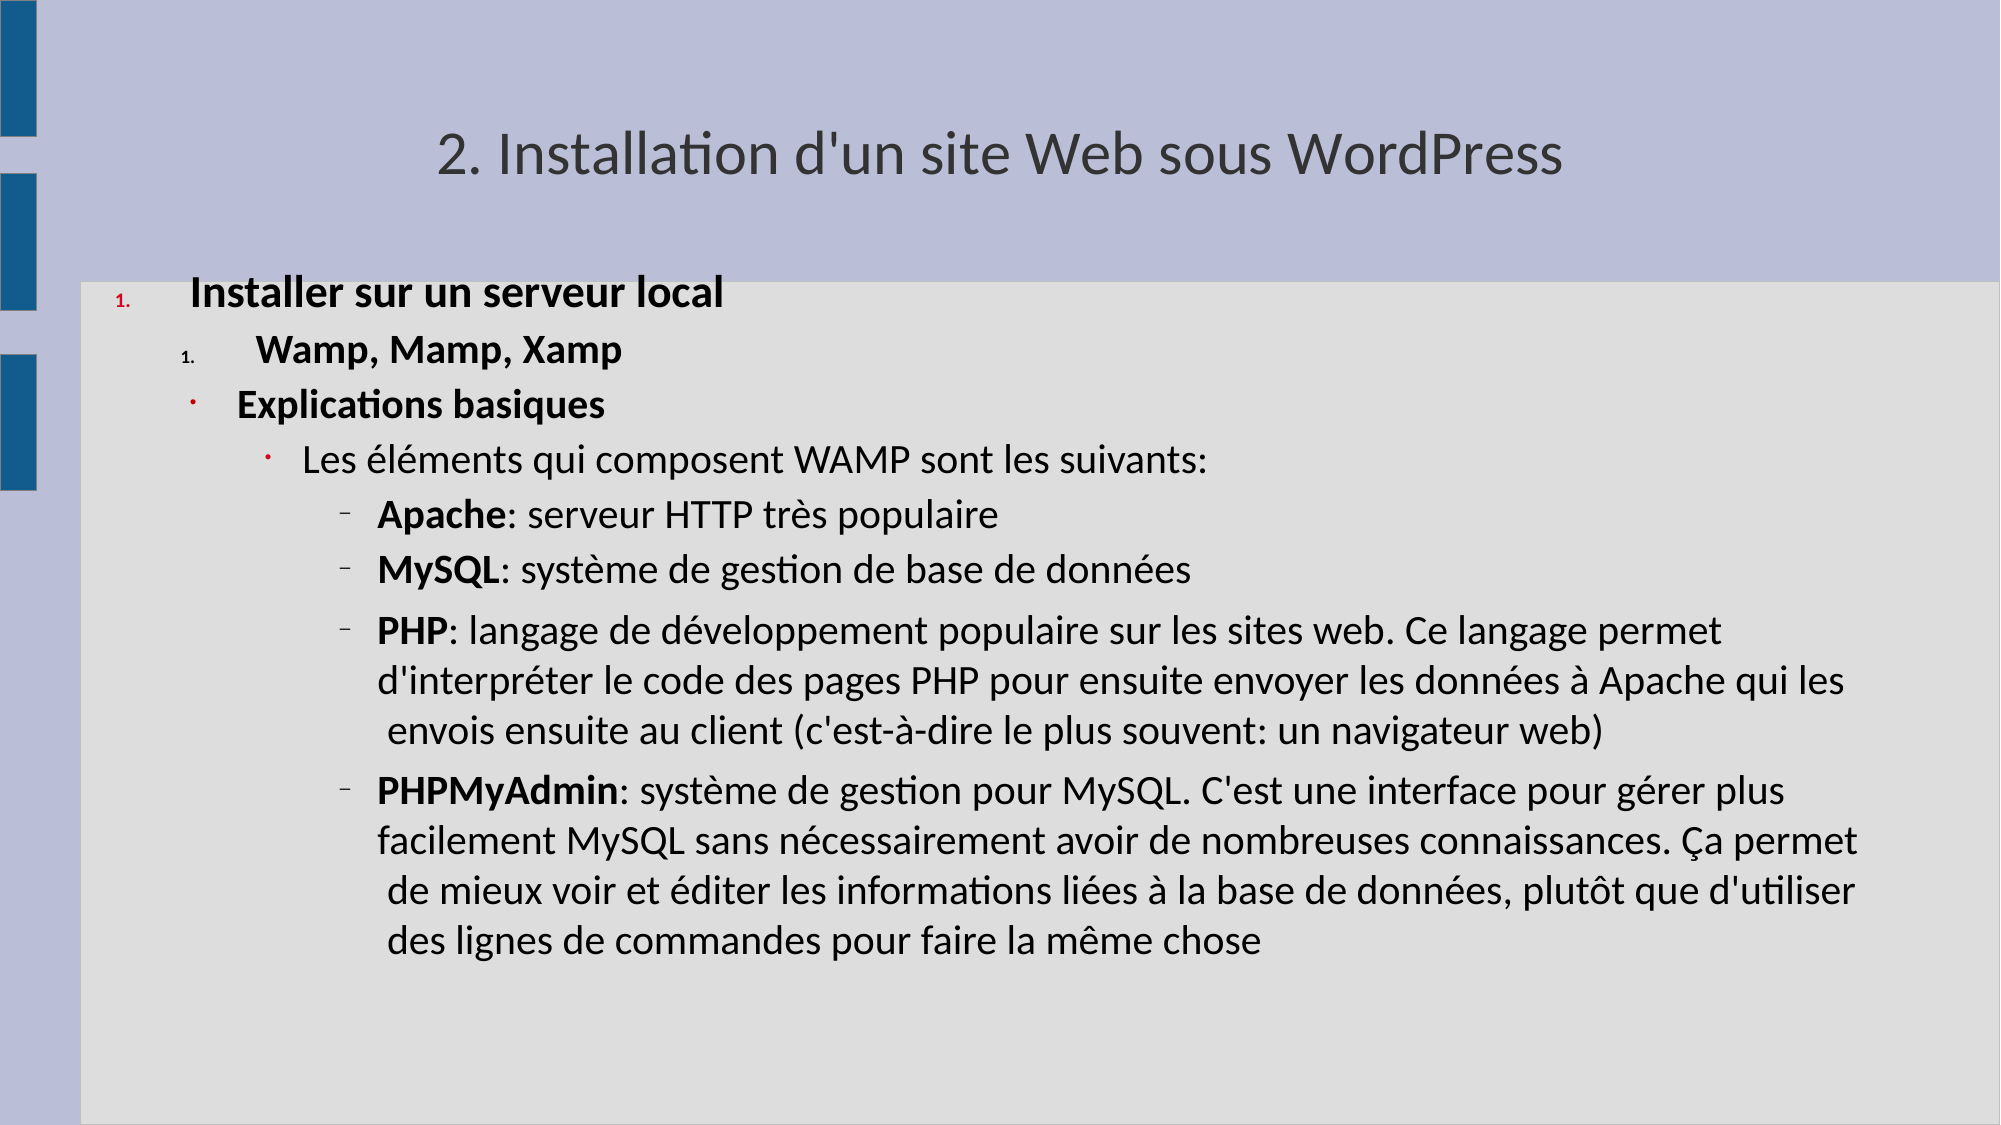

# 2. Installation d'un site Web sous WordPress
Installer sur un serveur local
Wamp, Mamp, Xamp
Explications basiques
Les éléments qui composent WAMP sont les suivants:
Apache: serveur HTTP très populaire
MySQL: système de gestion de base de données
PHP: langage de développement populaire sur les sites web. Ce langage permet d'interpréter le code des pages PHP pour ensuite envoyer les données à Apache qui les envois ensuite au client (c'est-à-dire le plus souvent: un navigateur web)
PHPMyAdmin: système de gestion pour MySQL. C'est une interface pour gérer plus facilement MySQL sans nécessairement avoir de nombreuses connaissances. Ça permet de mieux voir et éditer les informations liées à la base de données, plutôt que d'utiliser des lignes de commandes pour faire la même chose